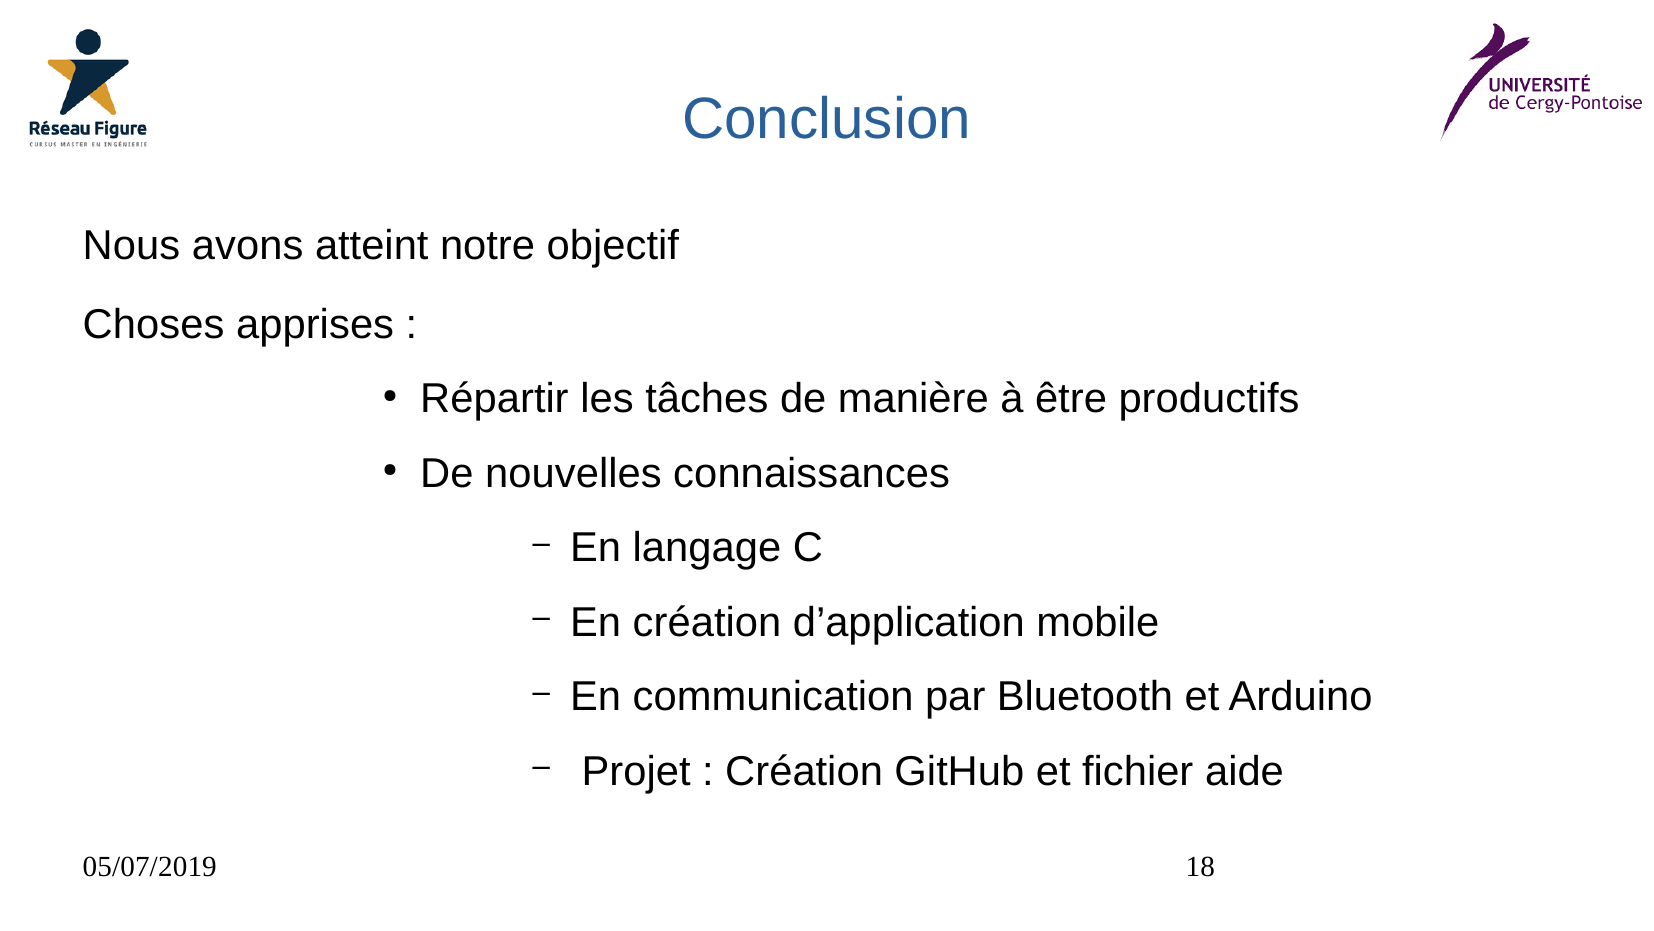

# Conclusion
Nous avons atteint notre objectif
Choses apprises :
Répartir les tâches de manière à être productifs
De nouvelles connaissances
En langage C
En création d’application mobile
En communication par Bluetooth et Arduino
 Projet : Création GitHub et fichier aide
05/07/2019